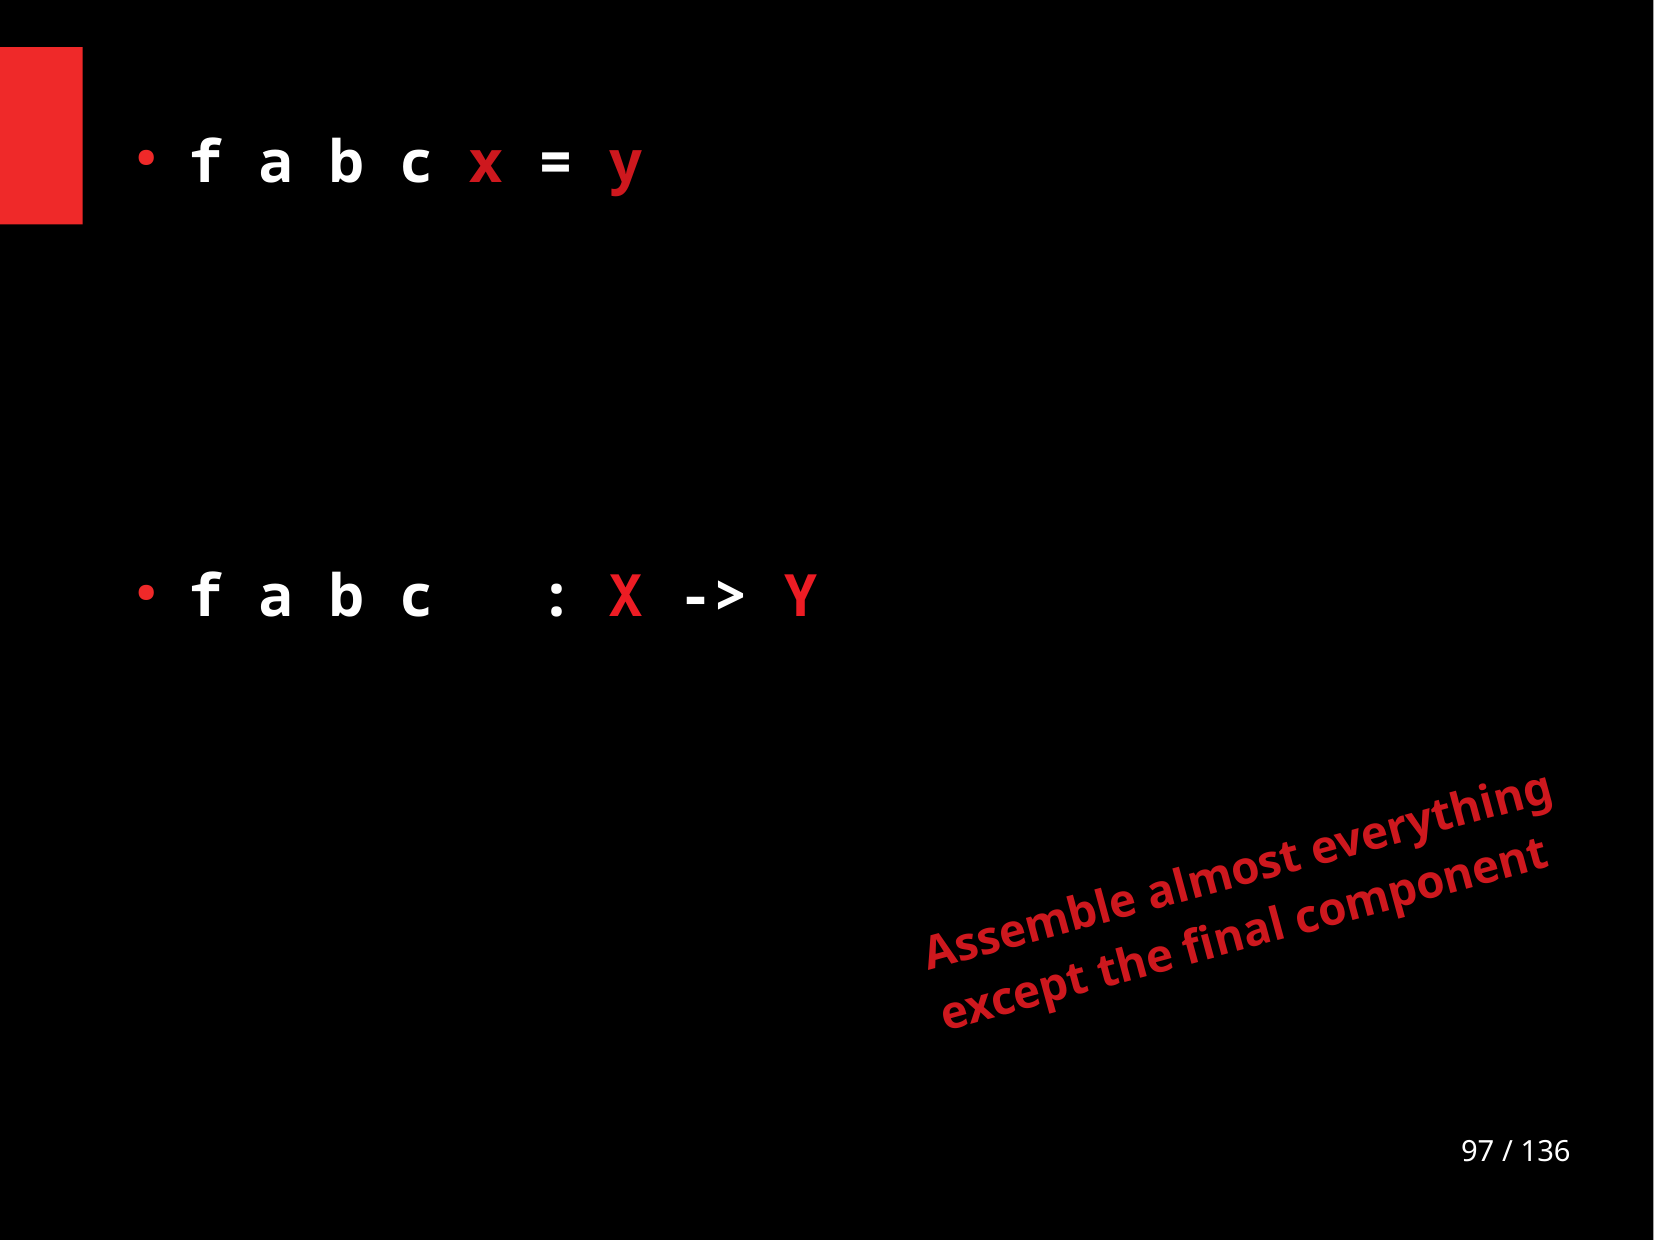

# f a b c x = y
f a b c : X -> Y
Assemble almost everything
except the final component
97